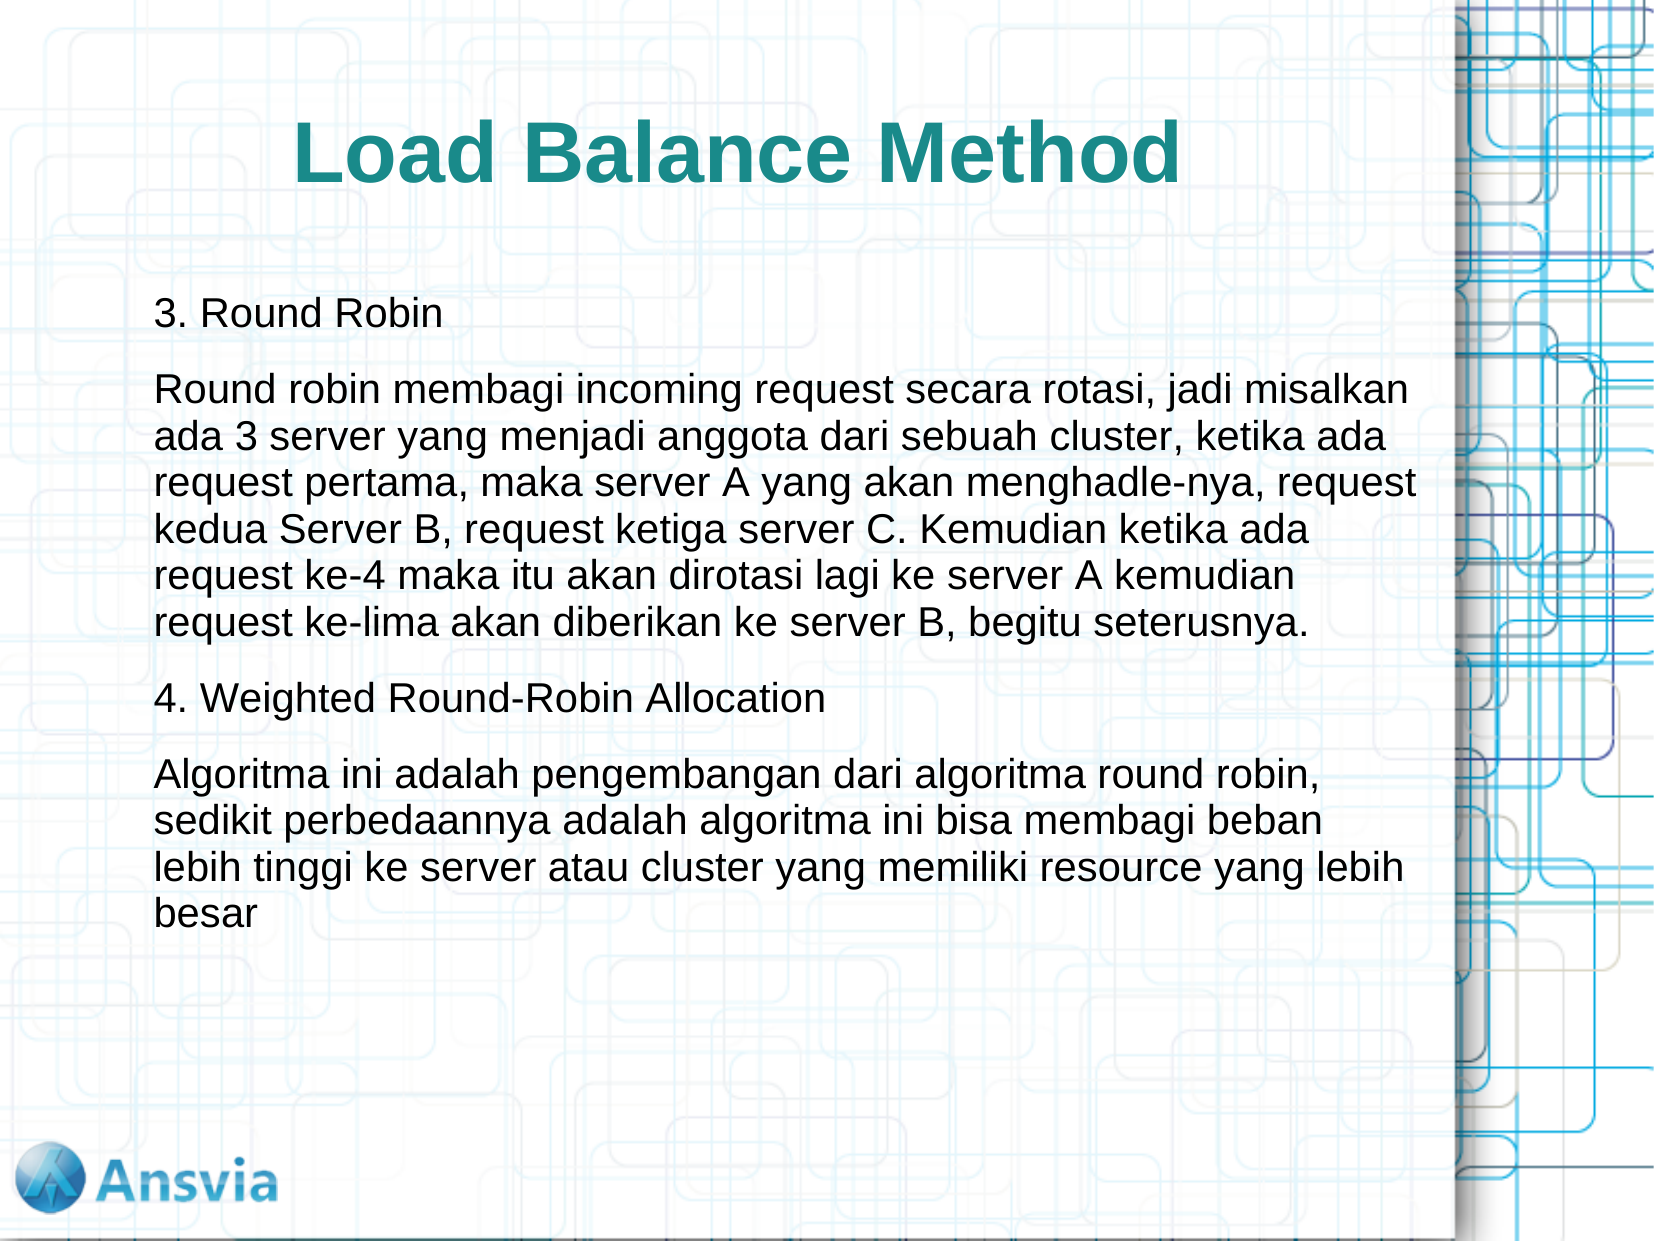

# Load Balance Method
3. Round Robin
Round robin membagi incoming request secara rotasi, jadi misalkan ada 3 server yang menjadi anggota dari sebuah cluster, ketika ada request pertama, maka server A yang akan menghadle-nya, request kedua Server B, request ketiga server C. Kemudian ketika ada request ke-4 maka itu akan dirotasi lagi ke server A kemudian request ke-lima akan diberikan ke server B, begitu seterusnya.
4. Weighted Round-Robin Allocation
Algoritma ini adalah pengembangan dari algoritma round robin, sedikit perbedaannya adalah algoritma ini bisa membagi beban lebih tinggi ke server atau cluster yang memiliki resource yang lebih besar